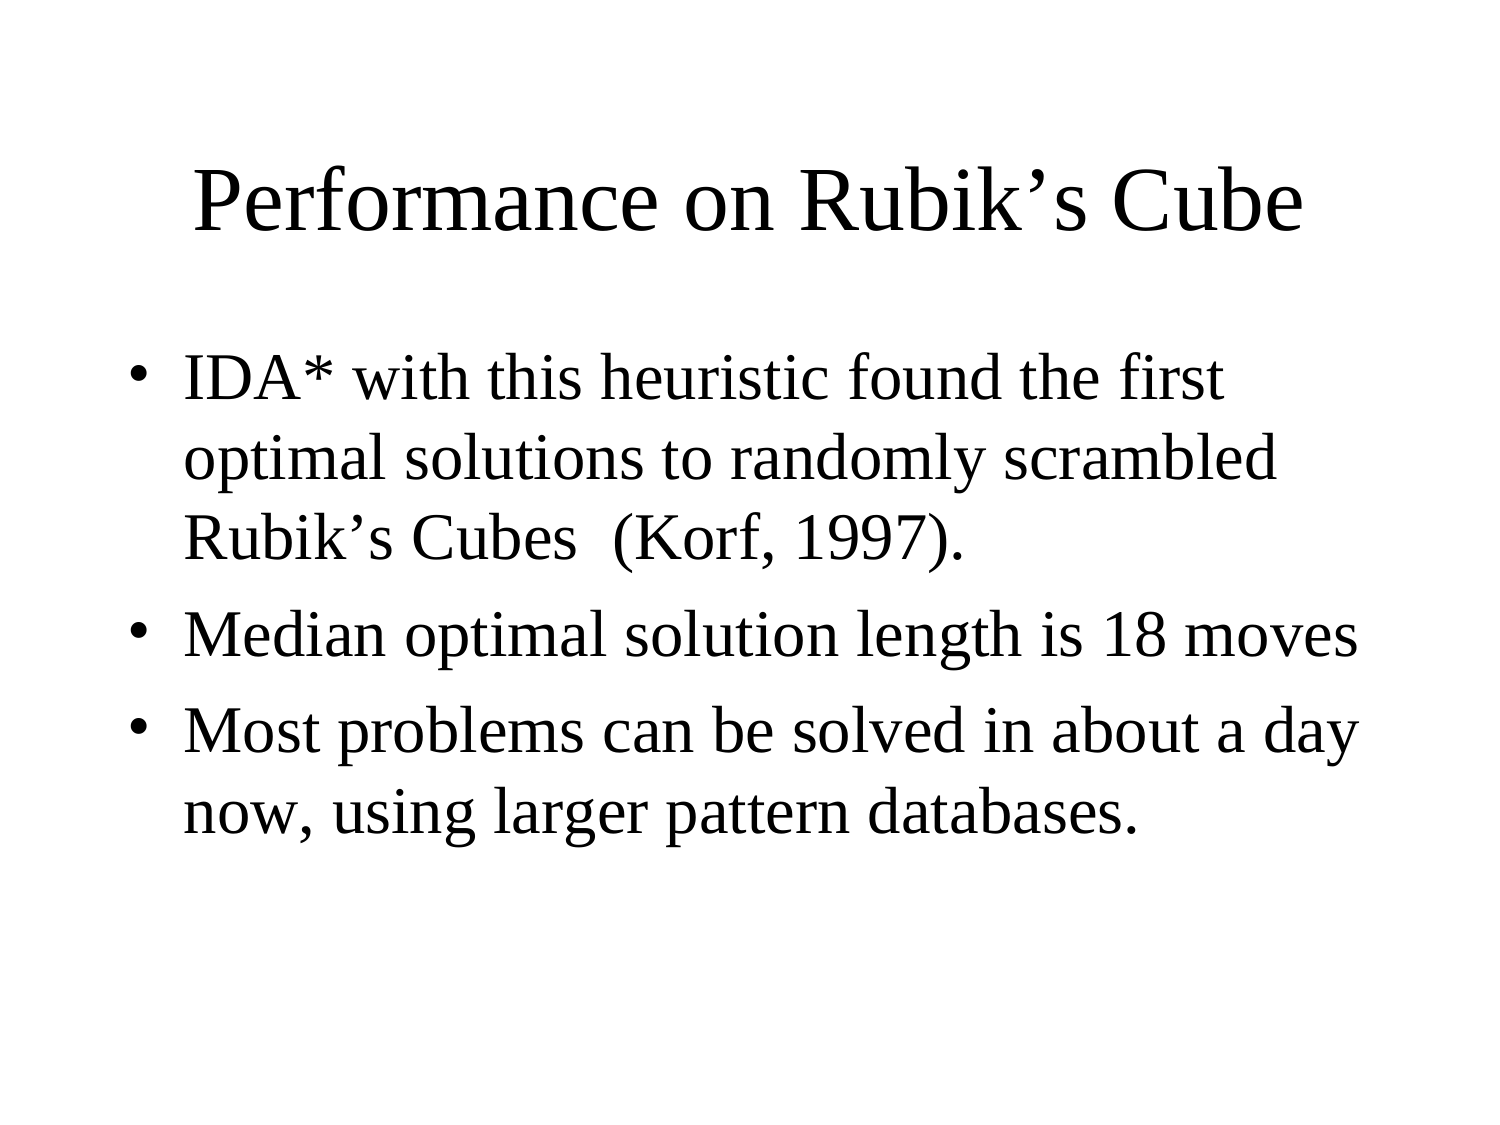

# Performance on Rubik’s Cube
IDA* with this heuristic found the first optimal solutions to randomly scrambled Rubik’s Cubes (Korf, 1997).
Median optimal solution length is 18 moves
Most problems can be solved in about a day now, using larger pattern databases.